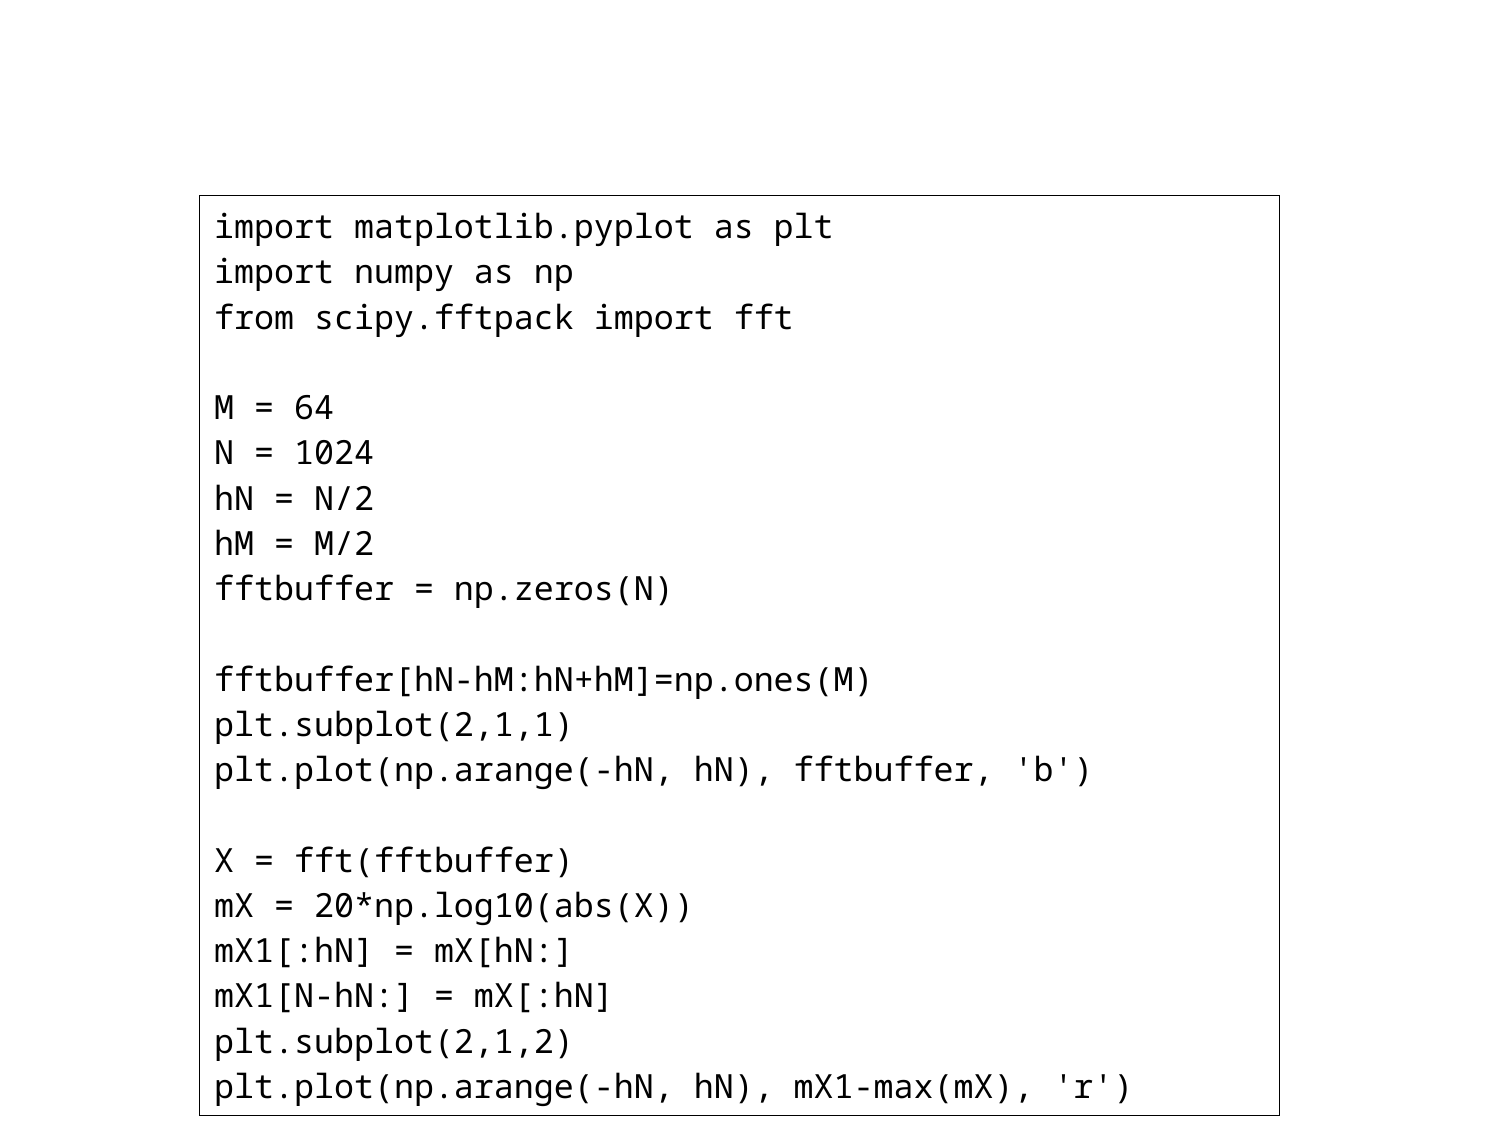

import matplotlib.pyplot as plt
import numpy as np
from scipy.fftpack import fft
M = 64
N = 1024
hN = N/2
hM = M/2
fftbuffer = np.zeros(N)
fftbuffer[hN-hM:hN+hM]=np.ones(M)
plt.subplot(2,1,1)
plt.plot(np.arange(-hN, hN), fftbuffer, 'b')
X = fft(fftbuffer)
mX = 20*np.log10(abs(X))
mX1[:hN] = mX[hN:]
mX1[N-hN:] = mX[:hN]
plt.subplot(2,1,2)
plt.plot(np.arange(-hN, hN), mX1-max(mX), 'r')